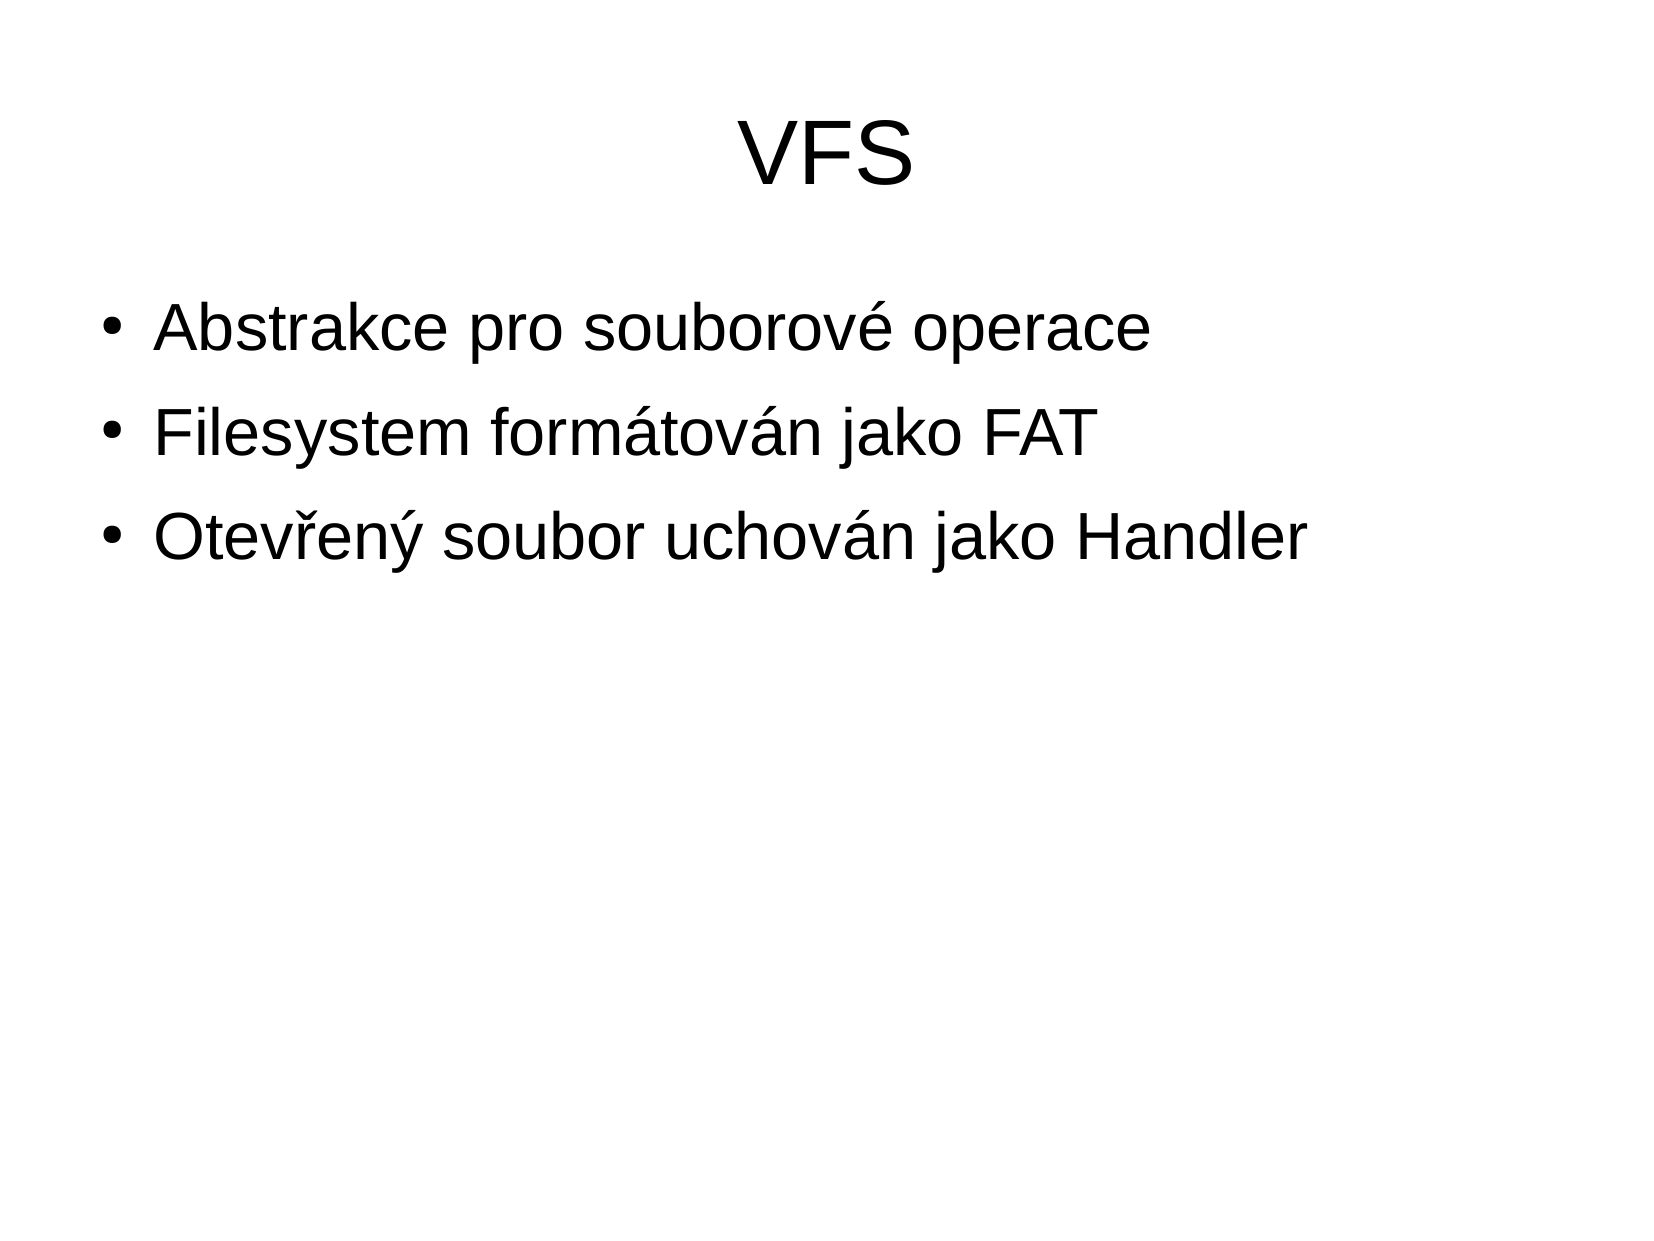

# VFS
Abstrakce pro souborové operace
Filesystem formátován jako FAT
Otevřený soubor uchován jako Handler